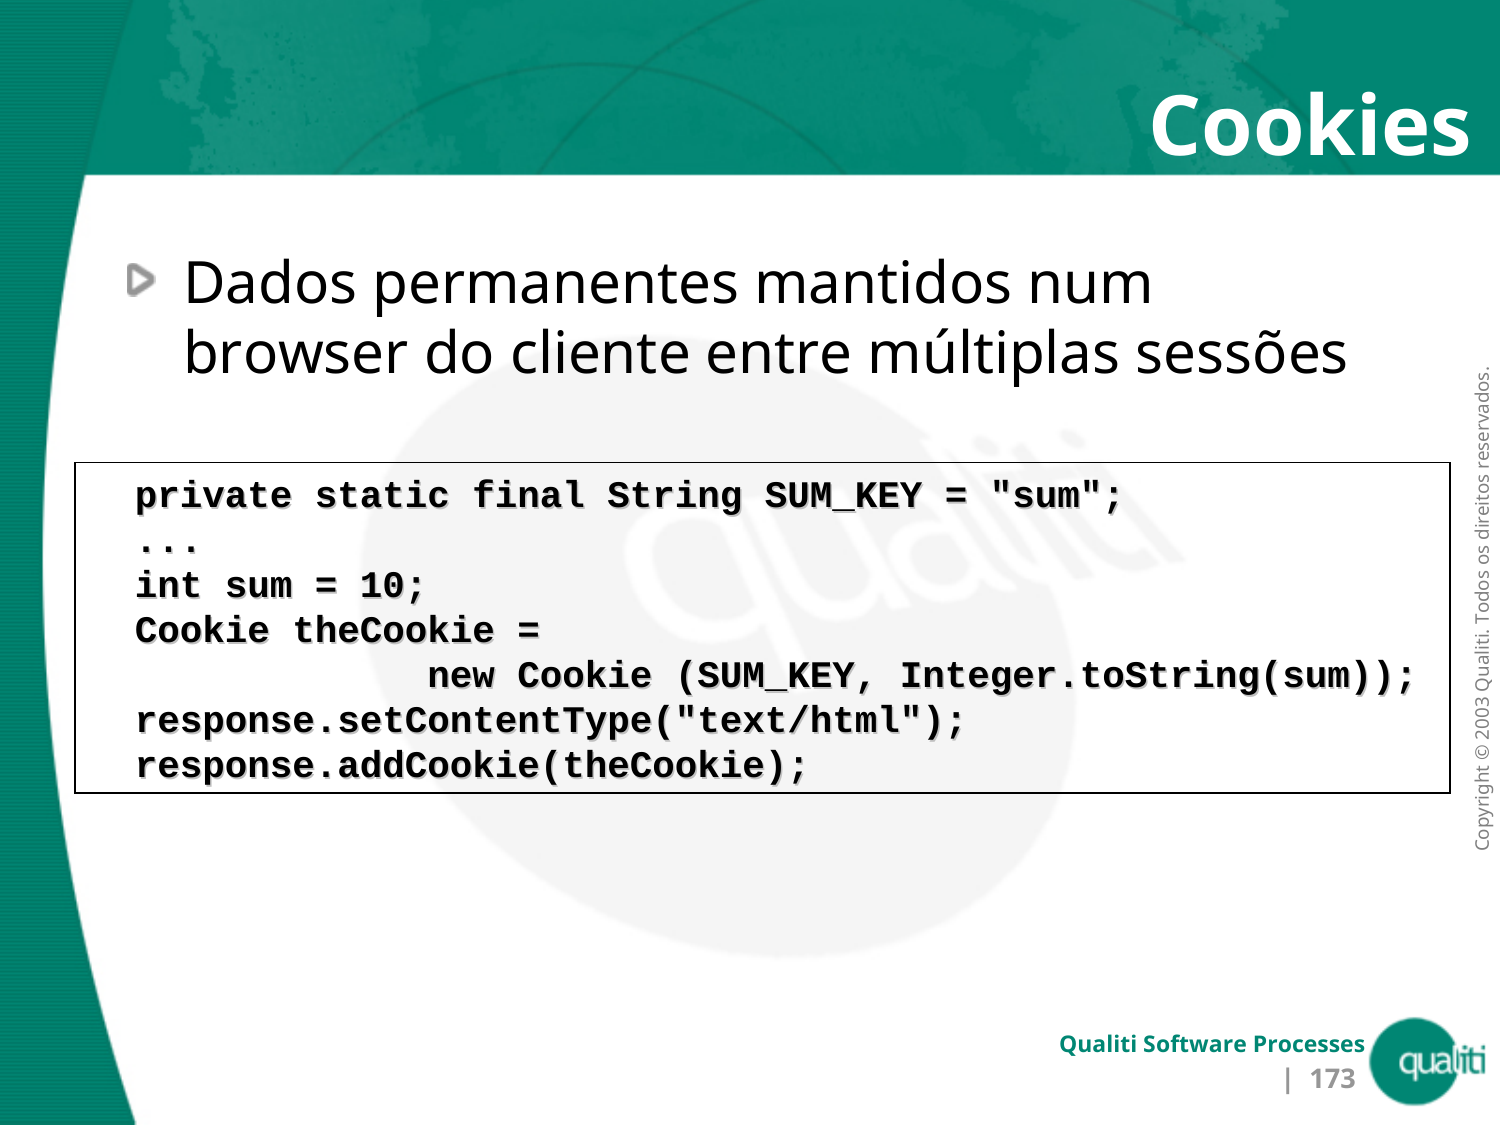

# Cookies
Dados permanentes mantidos num browser do cliente entre múltiplas sessões
 private static final String SUM_KEY = "sum";
 ...
 int sum = 10;
 Cookie theCookie =
 new Cookie (SUM_KEY, Integer.toString(sum));
 response.setContentType("text/html");
 response.addCookie(theCookie);